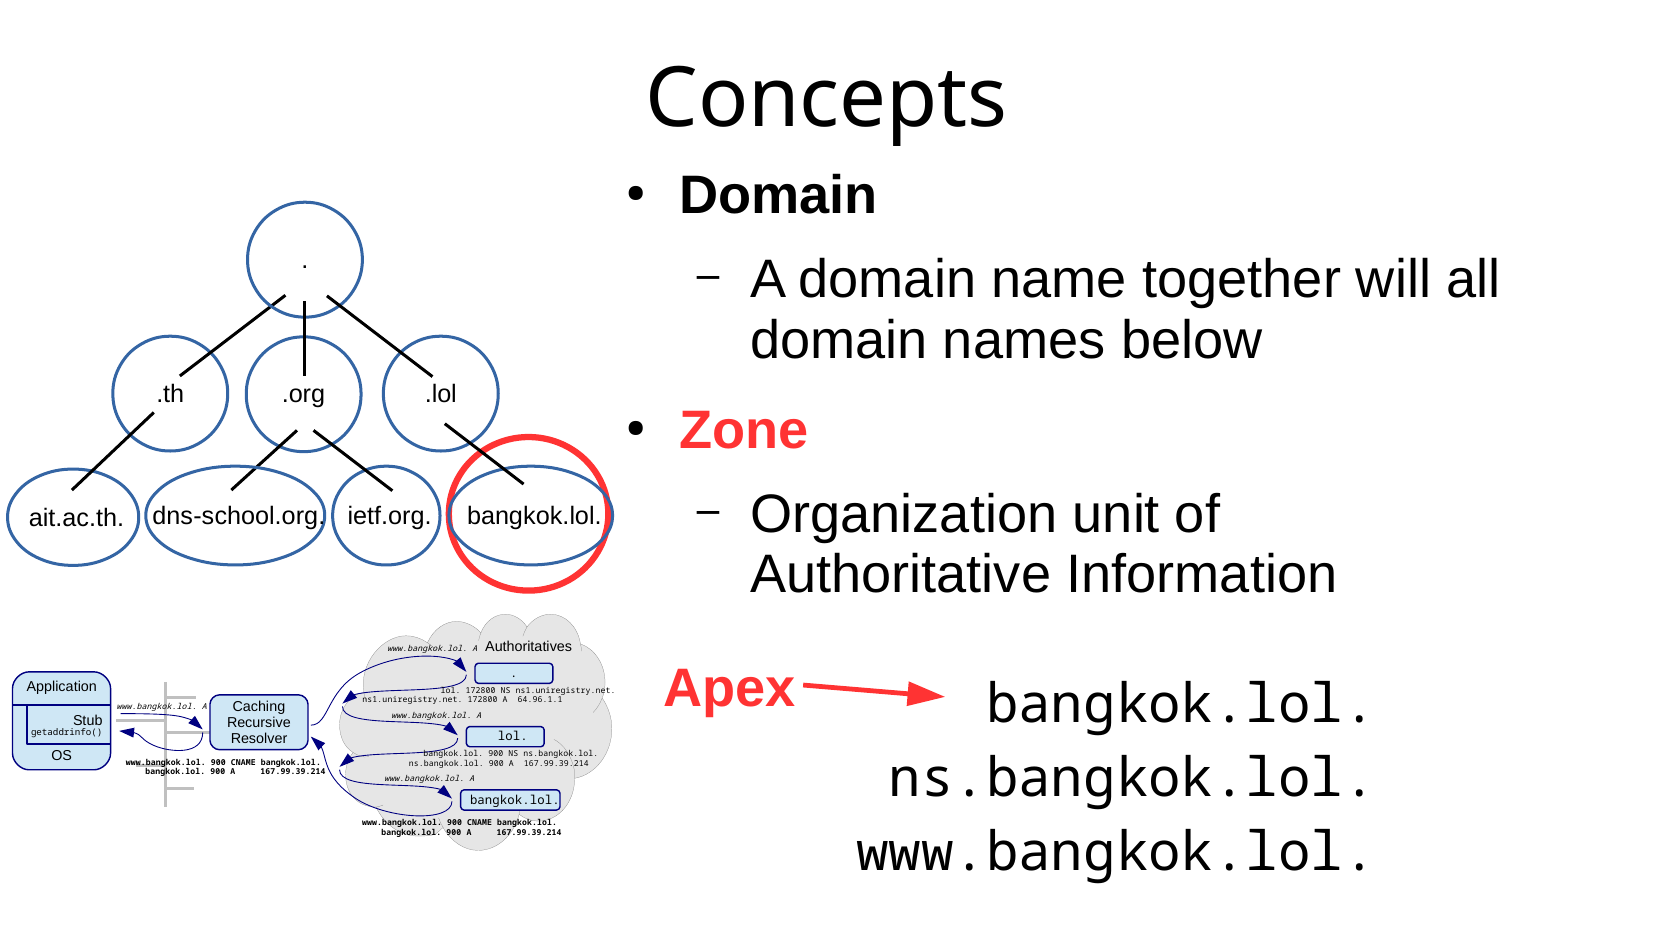

# Concepts
Domain
A domain name together will all domain names below
Zone
Organization unit of
Authoritative Information
	 bangkok.lol.
	 ns.bangkok.lol.
	 www.bangkok.lol.
Apex